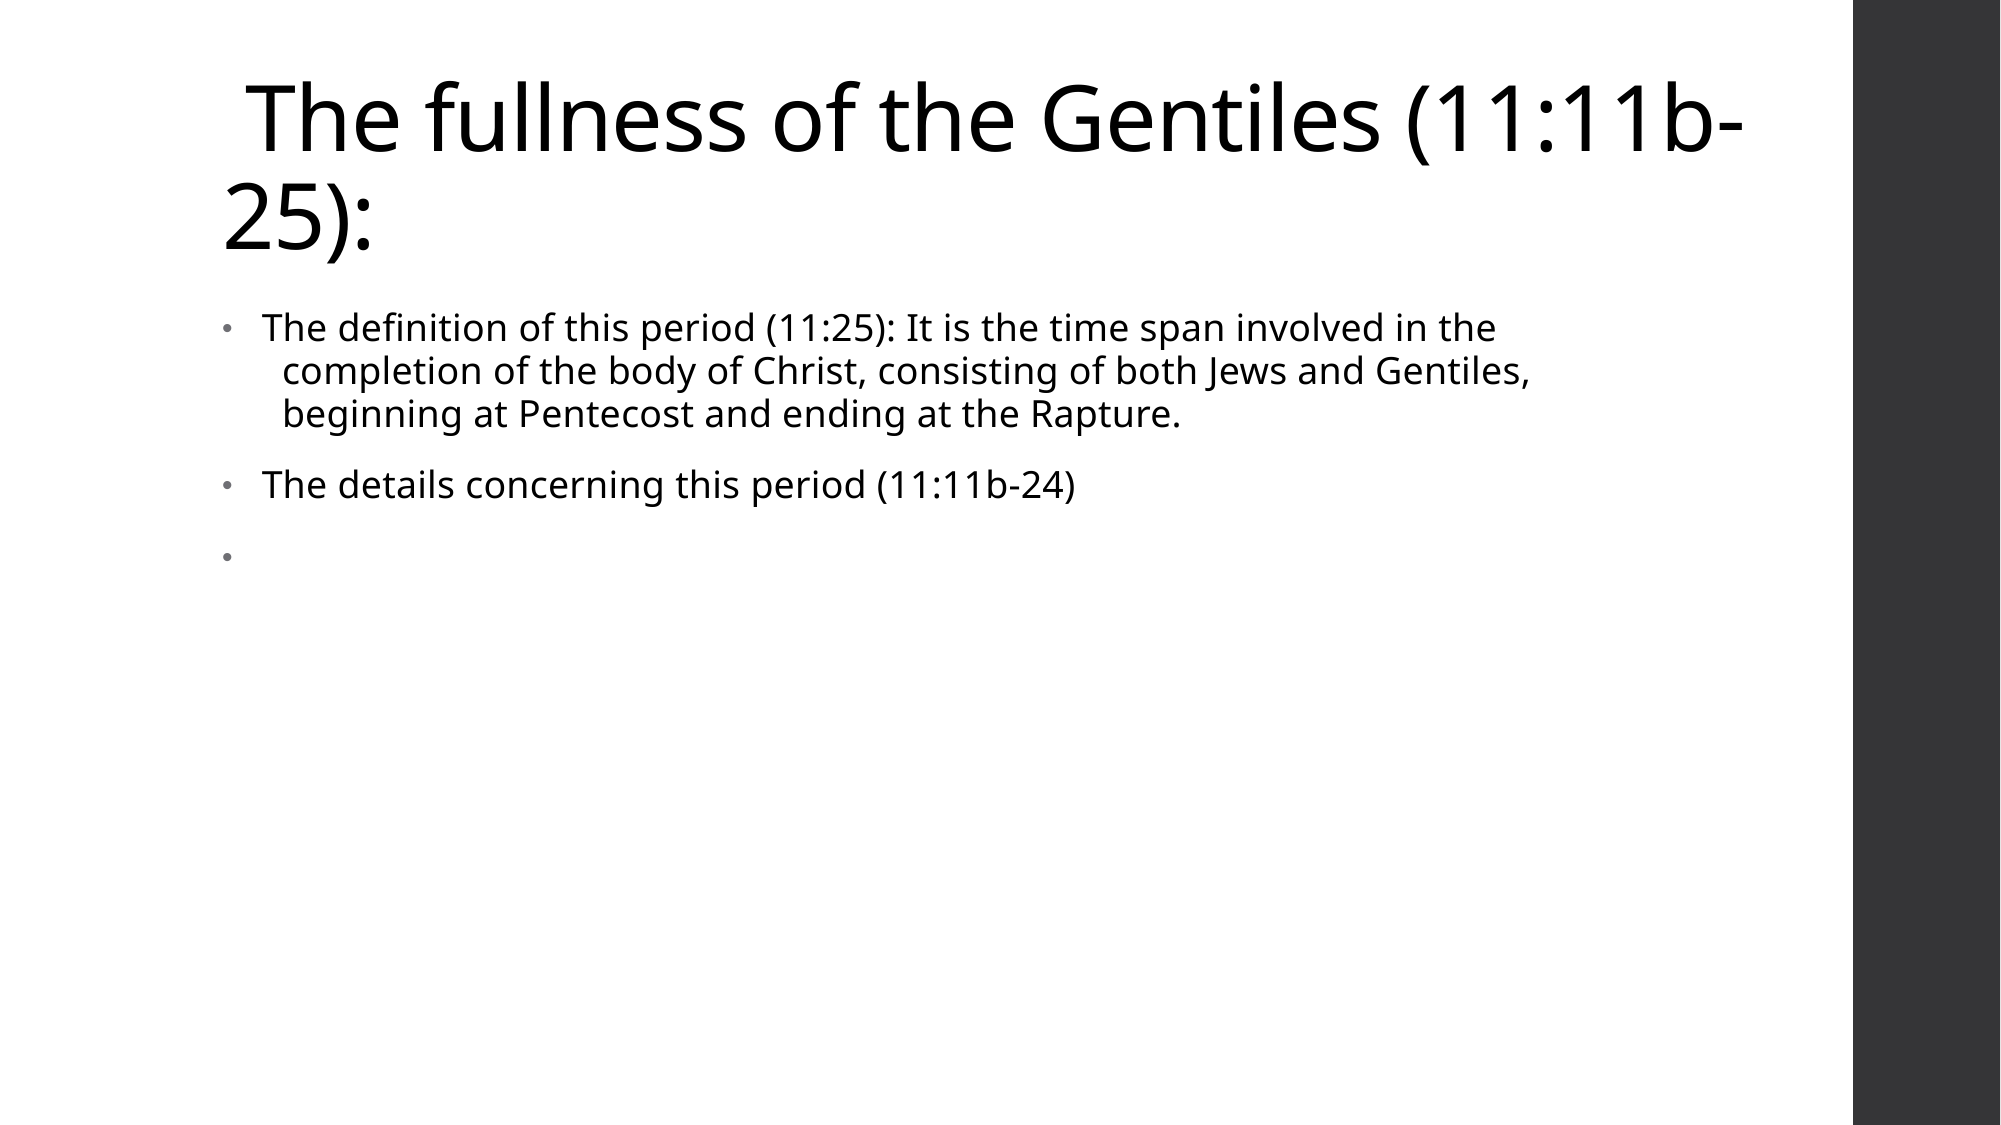

# The fullness of the Gentiles (11:11b-25):
 The definition of this period (11:25): It is the time span involved in the completion of the body of Christ, consisting of both Jews and Gentiles, beginning at Pentecost and ending at the Rapture.
 The details concerning this period (11:11b-24)